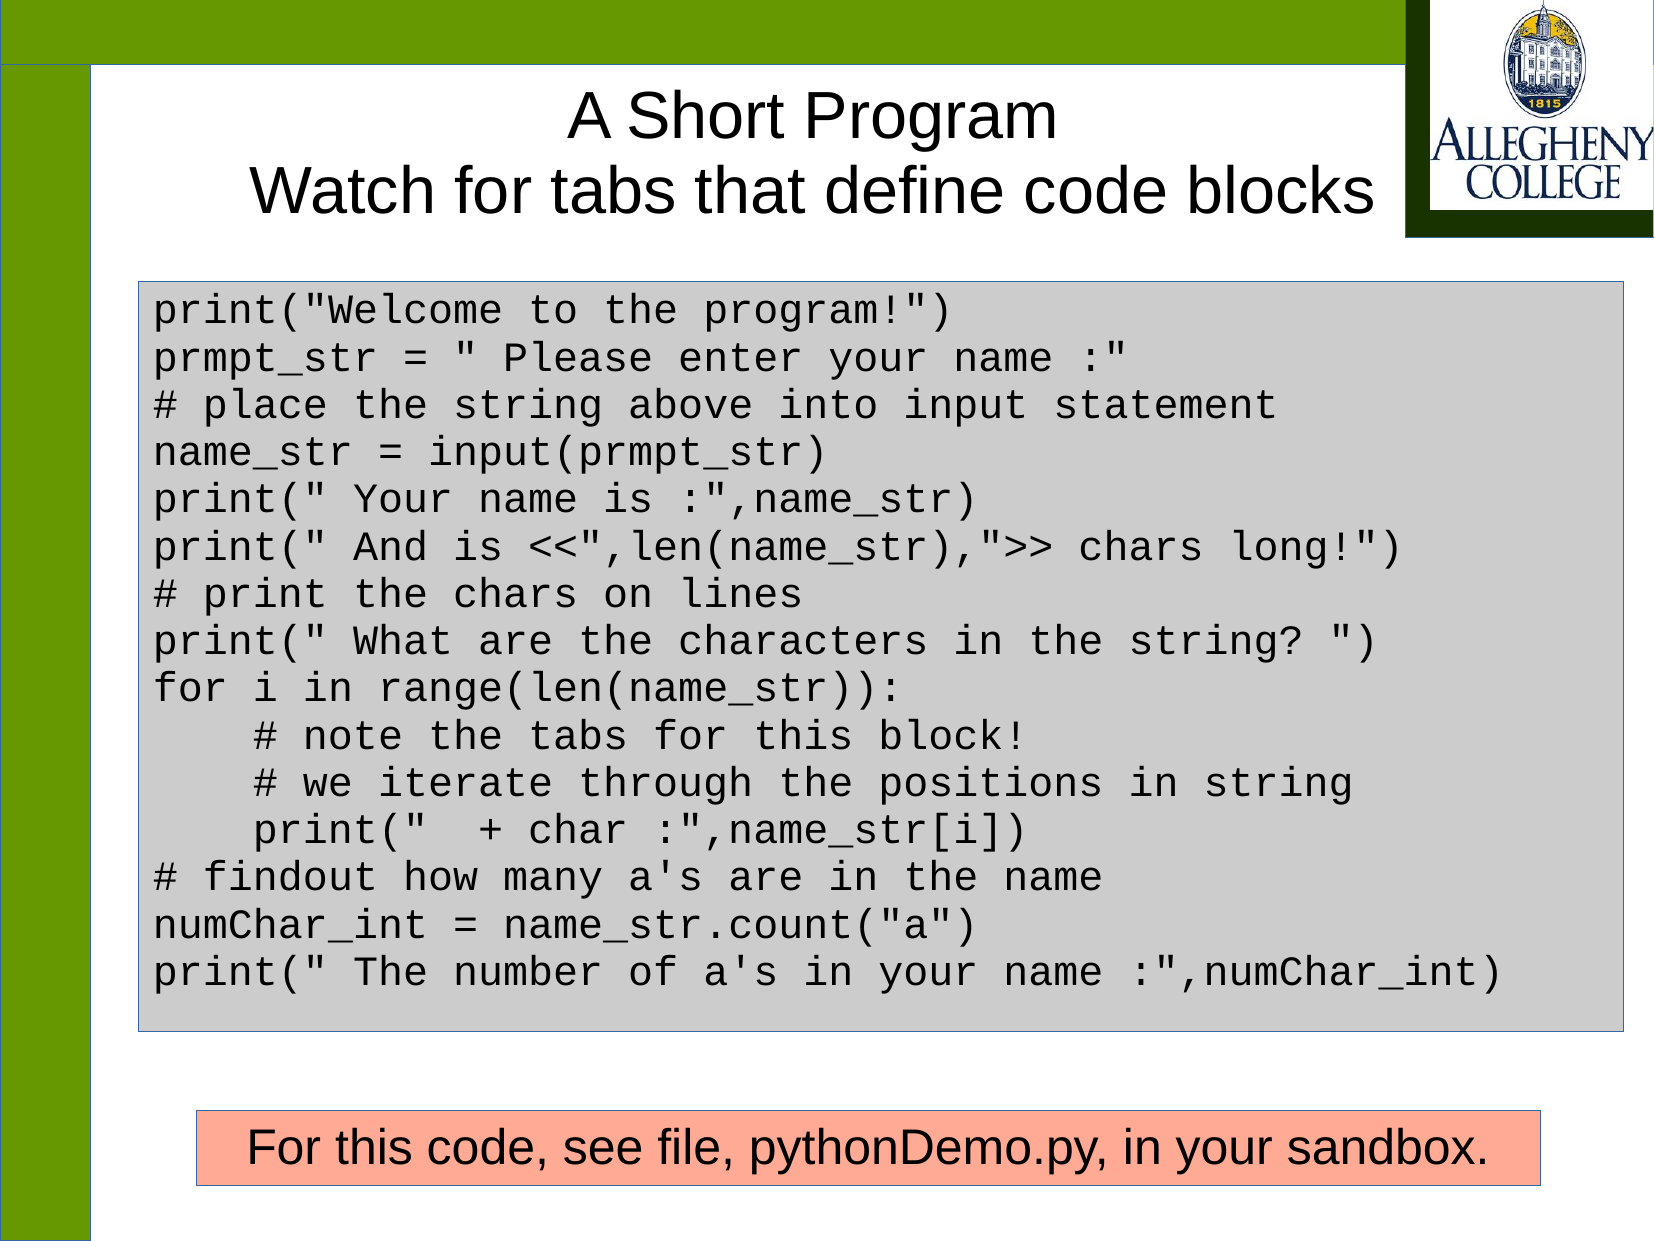

# A Short Program Watch for tabs that define code blocks
print("Welcome to the program!")
prmpt_str = " Please enter your name :"
# place the string above into input statement
name_str = input(prmpt_str)
print(" Your name is :",name_str)
print(" And is <<",len(name_str),">> chars long!")
# print the chars on lines
print(" What are the characters in the string? ")
for i in range(len(name_str)):
 # note the tabs for this block!
 # we iterate through the positions in string
 print(" + char :",name_str[i])
# findout how many a's are in the name
numChar_int = name_str.count("a")
print(" The number of a's in your name :",numChar_int)
For this code, see file, pythonDemo.py, in your sandbox.